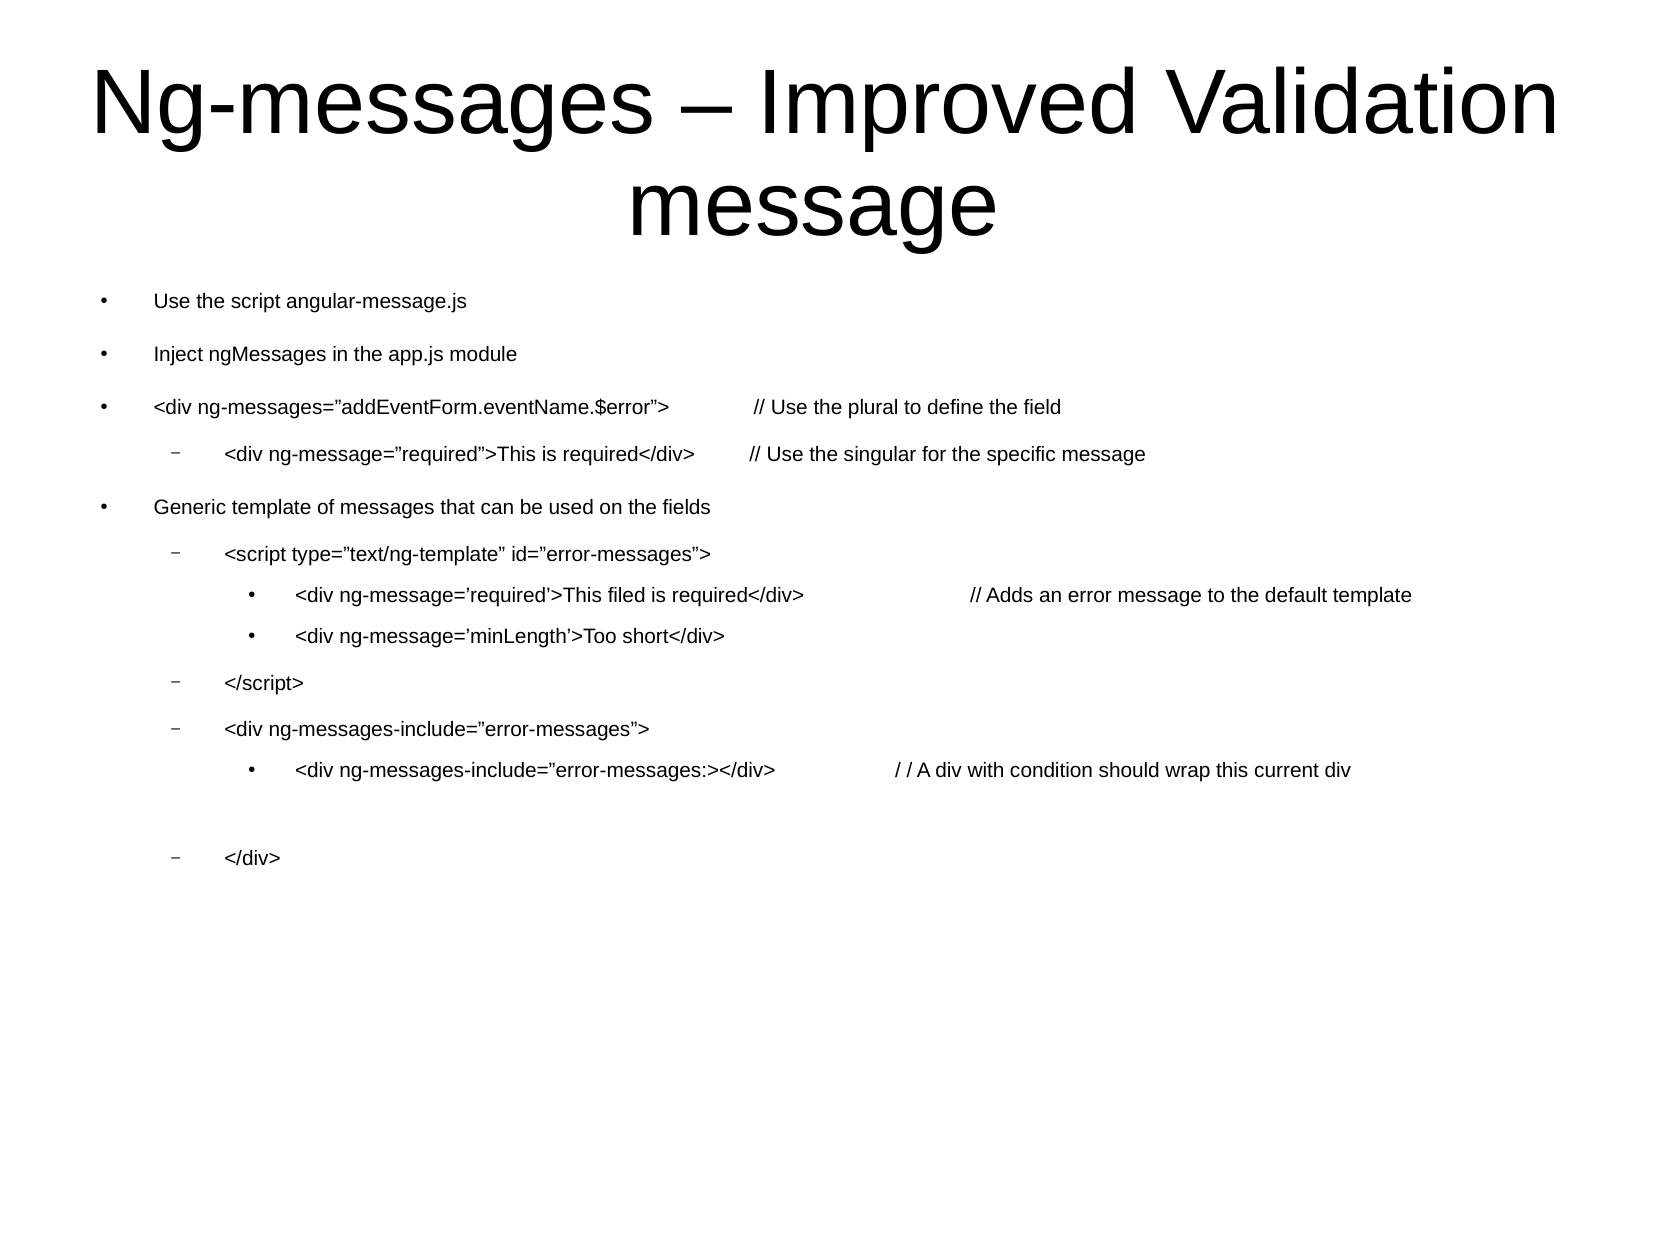

# Ng-messages – Improved Validation message
Use the script angular-message.js
Inject ngMessages in the app.js module
<div ng-messages=”addEventForm.eventName.$error”>		// Use the plural to define the field
<div ng-message=”required”>This is required</div>	// Use the singular for the specific message
Generic template of messages that can be used on the fields
<script type=”text/ng-template” id=”error-messages”>
<div ng-message=’required’>This filed is required</div>			// Adds an error message to the default template
<div ng-message=’minLength’>Too short</div>
</script>
<div ng-messages-include=”error-messages”>
<div ng-messages-include=”error-messages:></div>		/ / A div with condition should wrap this current div
</div>